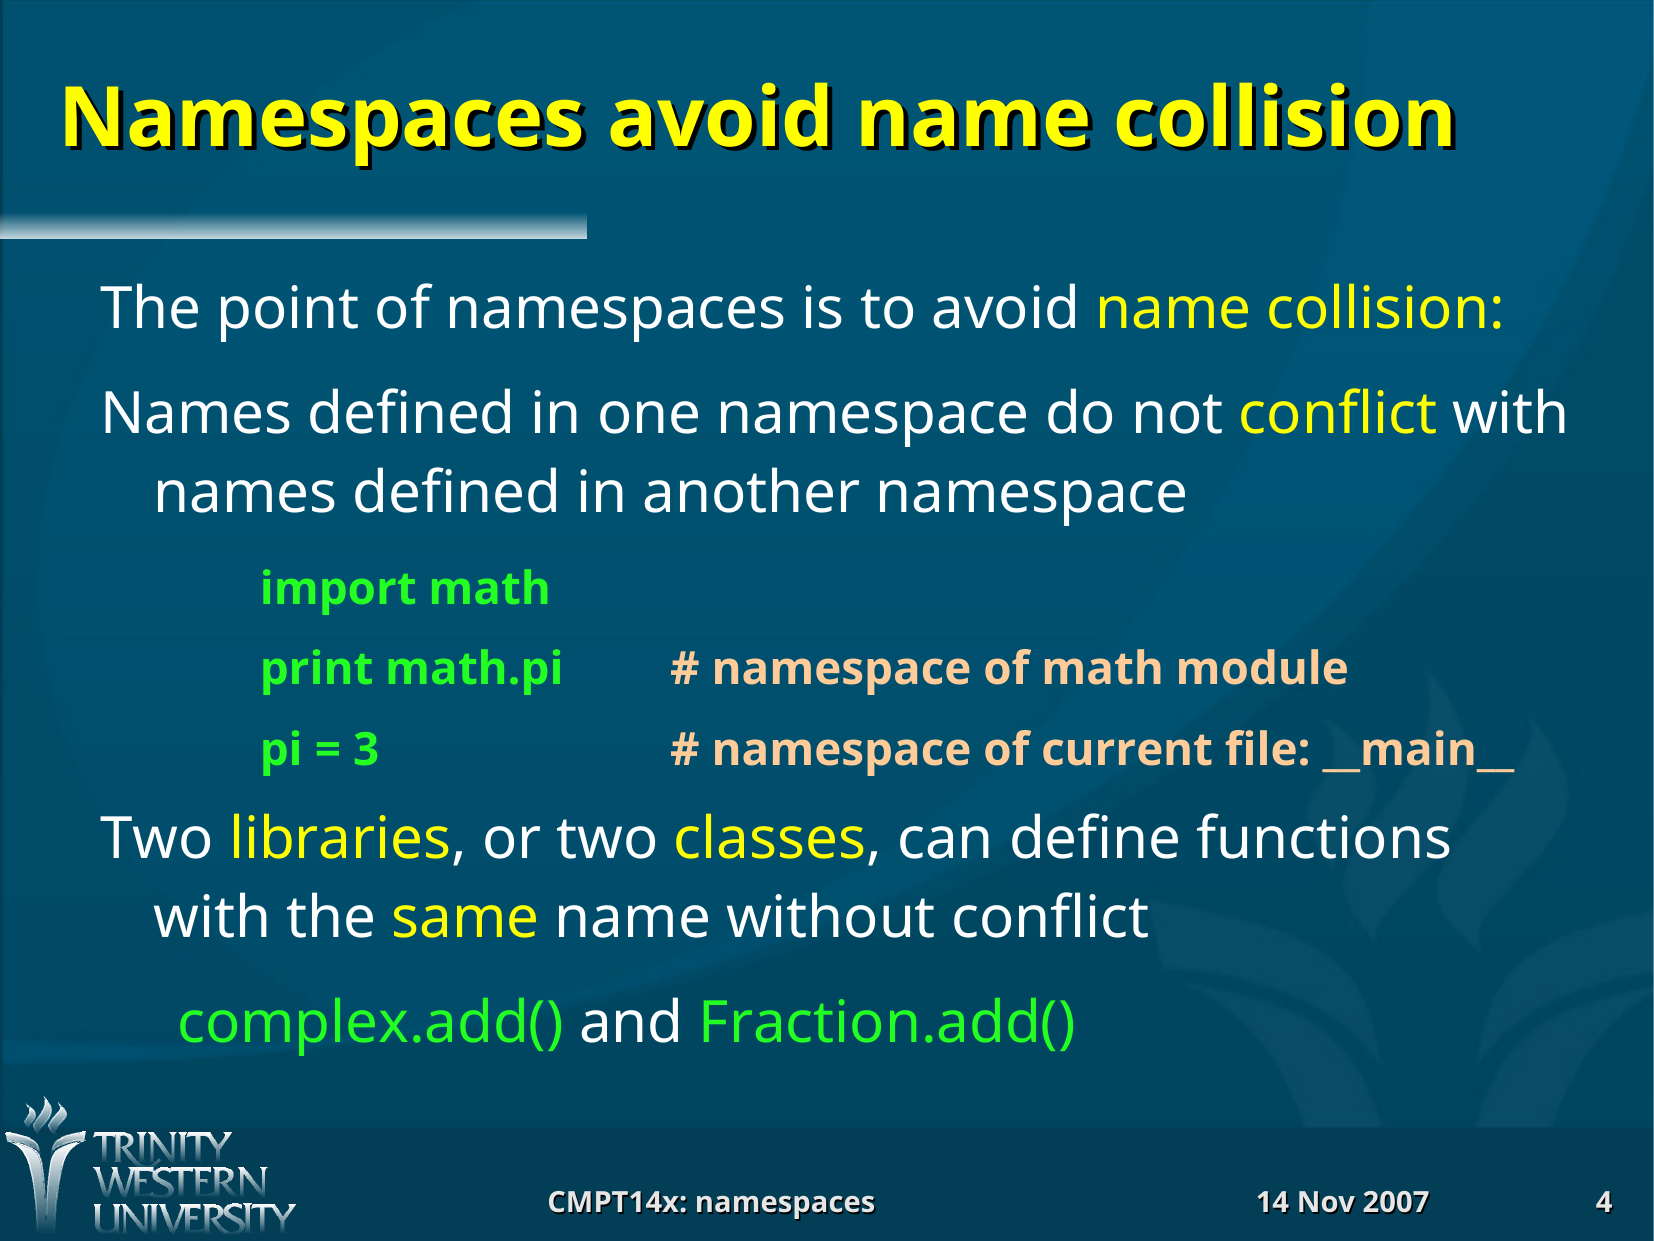

# Namespaces avoid name collision
The point of namespaces is to avoid name collision:
Names defined in one namespace do not conflict with names defined in another namespace
import math
print math.pi		# namespace of math module
pi = 3				# namespace of current file: __main__
Two libraries, or two classes, can define functions with the same name without conflict
complex.add() and Fraction.add()
CMPT14x: namespaces
14 Nov 2007
4